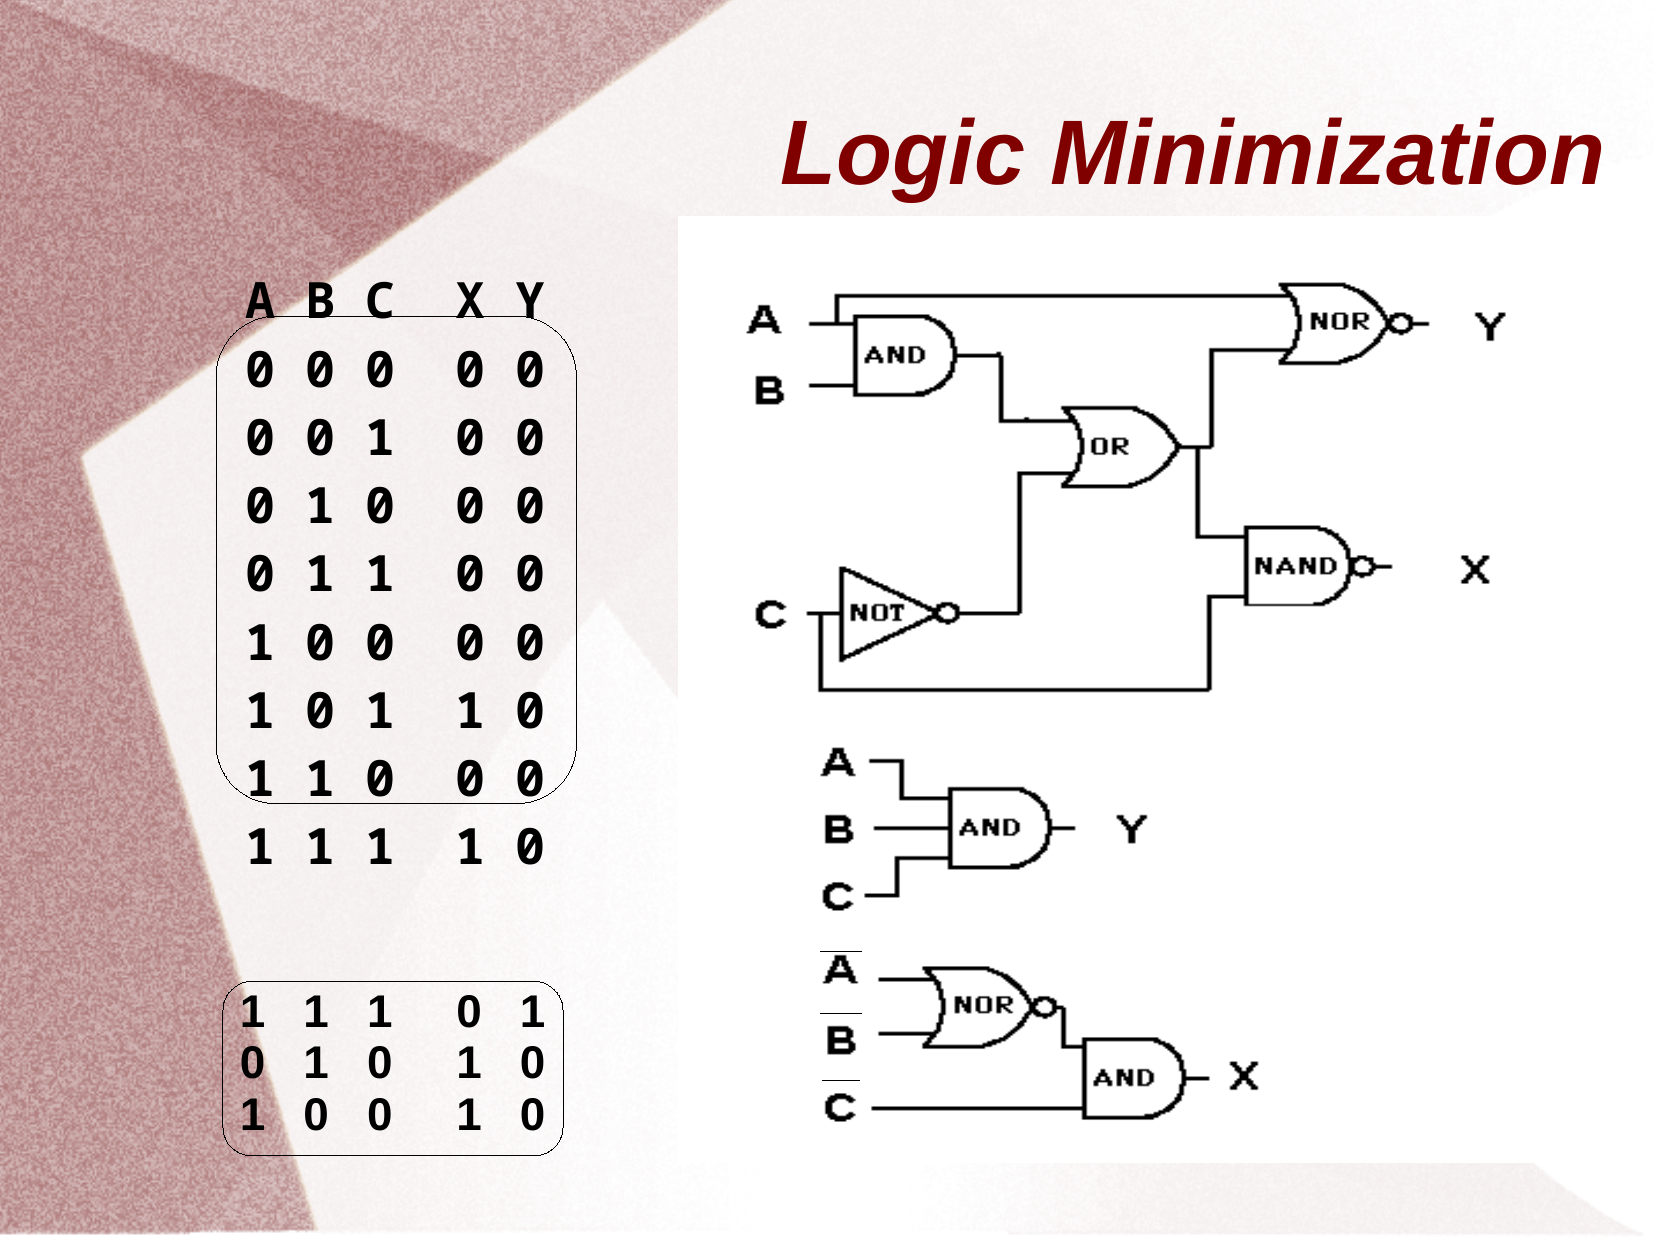

# Logic Minimization
A B C X Y
0 0 0 0 0
0 0 1 0 0
0 1 0 0 0
0 1 1 0 0
1 0 0 0 0
1 0 1 1 0
1 1 0 0 0
1 1 1 1 0
1 1 1 0 1
0 1 0 1 0
1 0 0 1 0